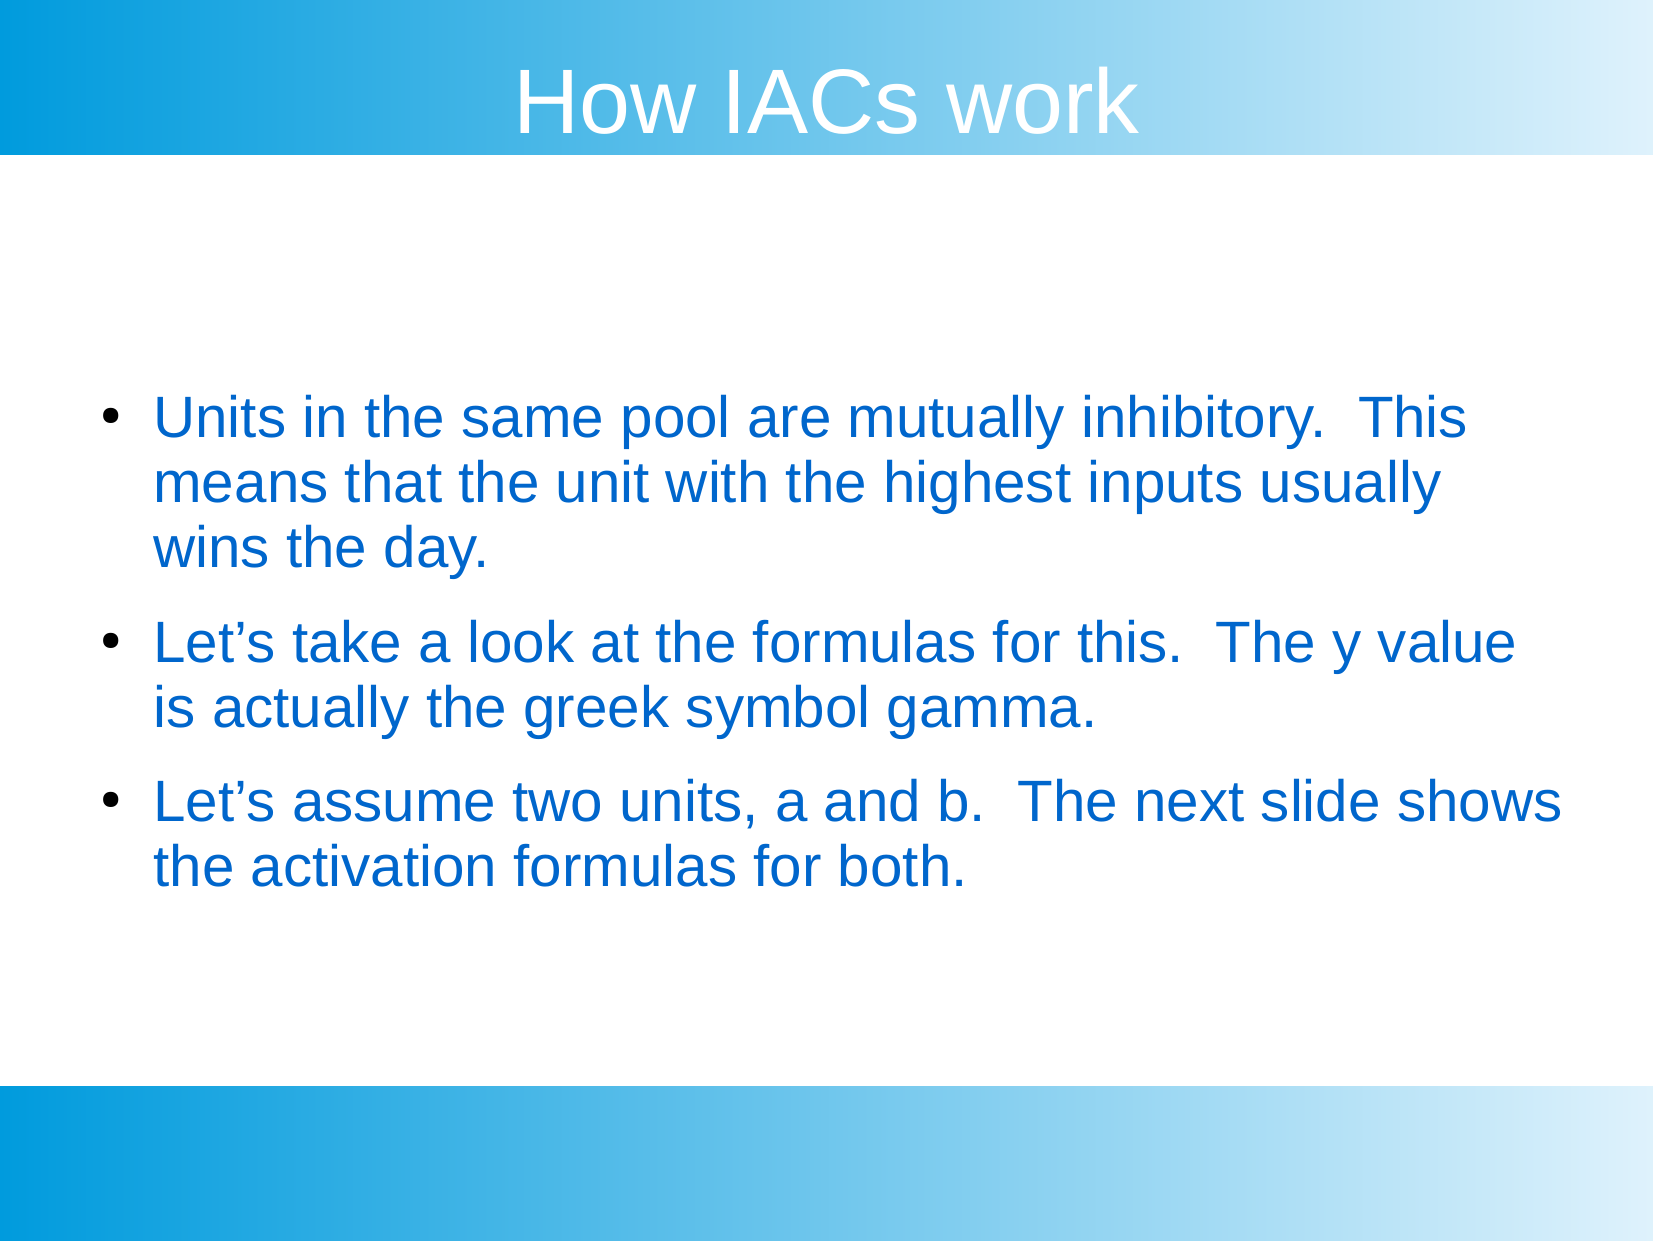

# How IACs work
Units in the same pool are mutually inhibitory. This means that the unit with the highest inputs usually wins the day.
Let’s take a look at the formulas for this. The y value is actually the greek symbol gamma.
Let’s assume two units, a and b. The next slide shows the activation formulas for both.